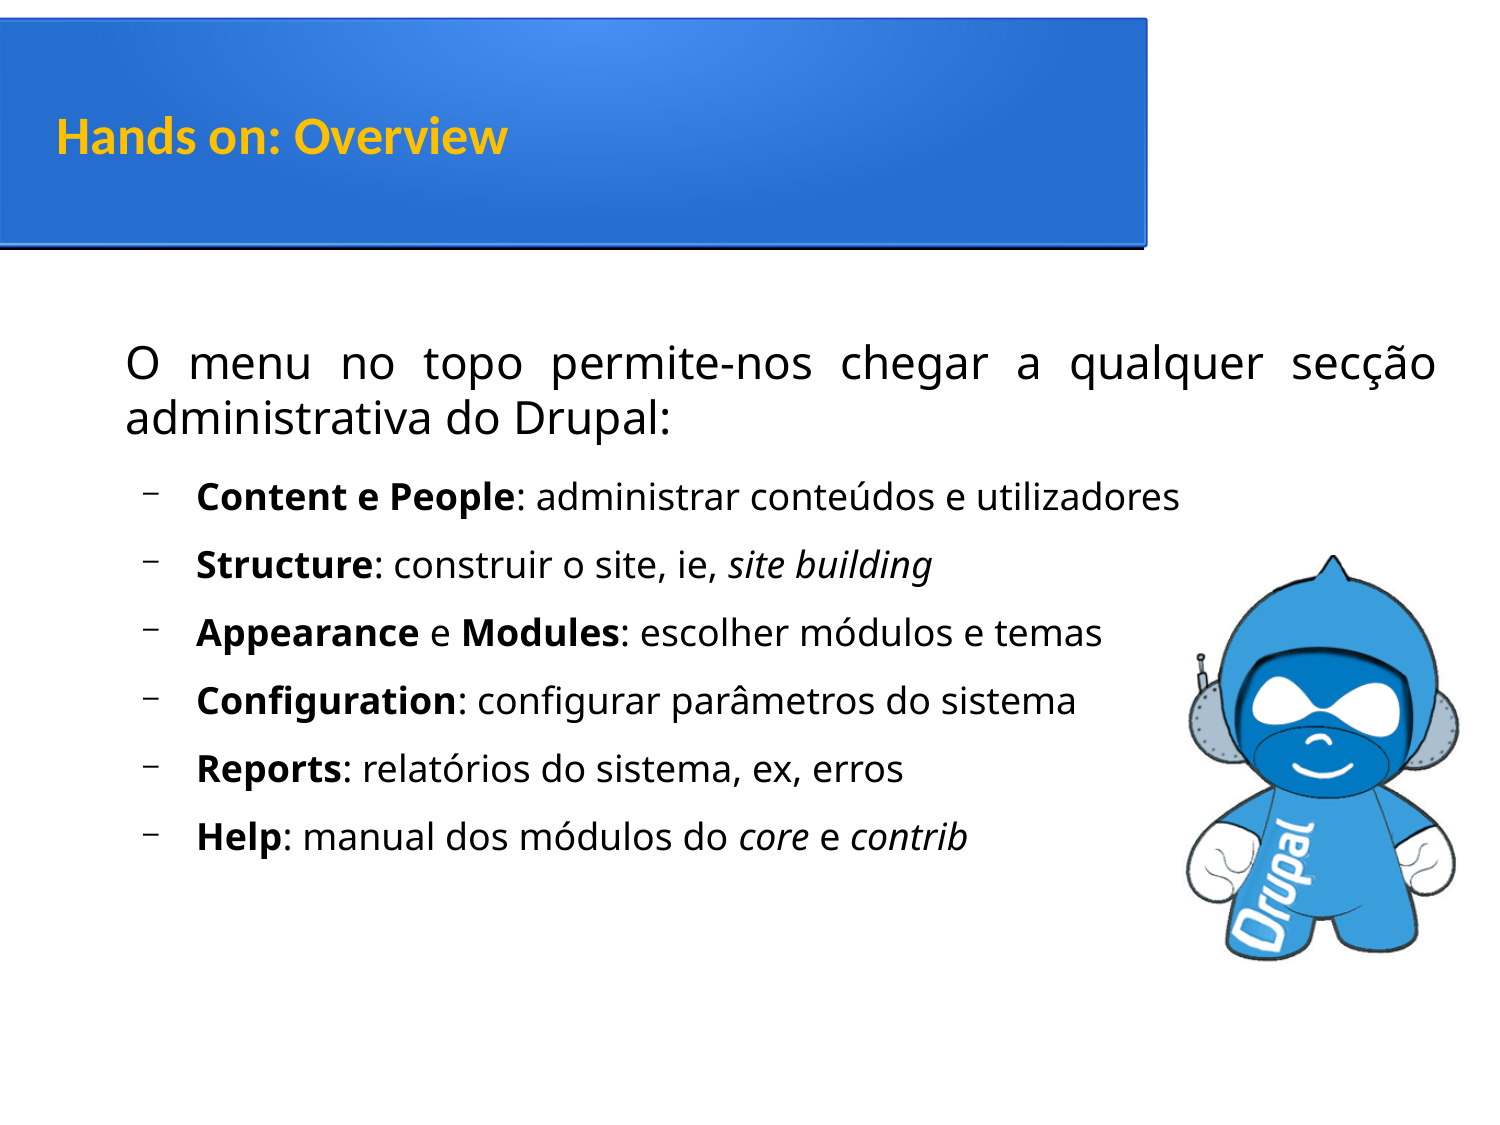

# Hands on: Overview
O menu no topo permite-nos chegar a qualquer secção administrativa do Drupal:
Content e People: administrar conteúdos e utilizadores
Structure: construir o site, ie, site building
Appearance e Modules: escolher módulos e temas
Configuration: configurar parâmetros do sistema
Reports: relatórios do sistema, ex, erros
Help: manual dos módulos do core e contrib